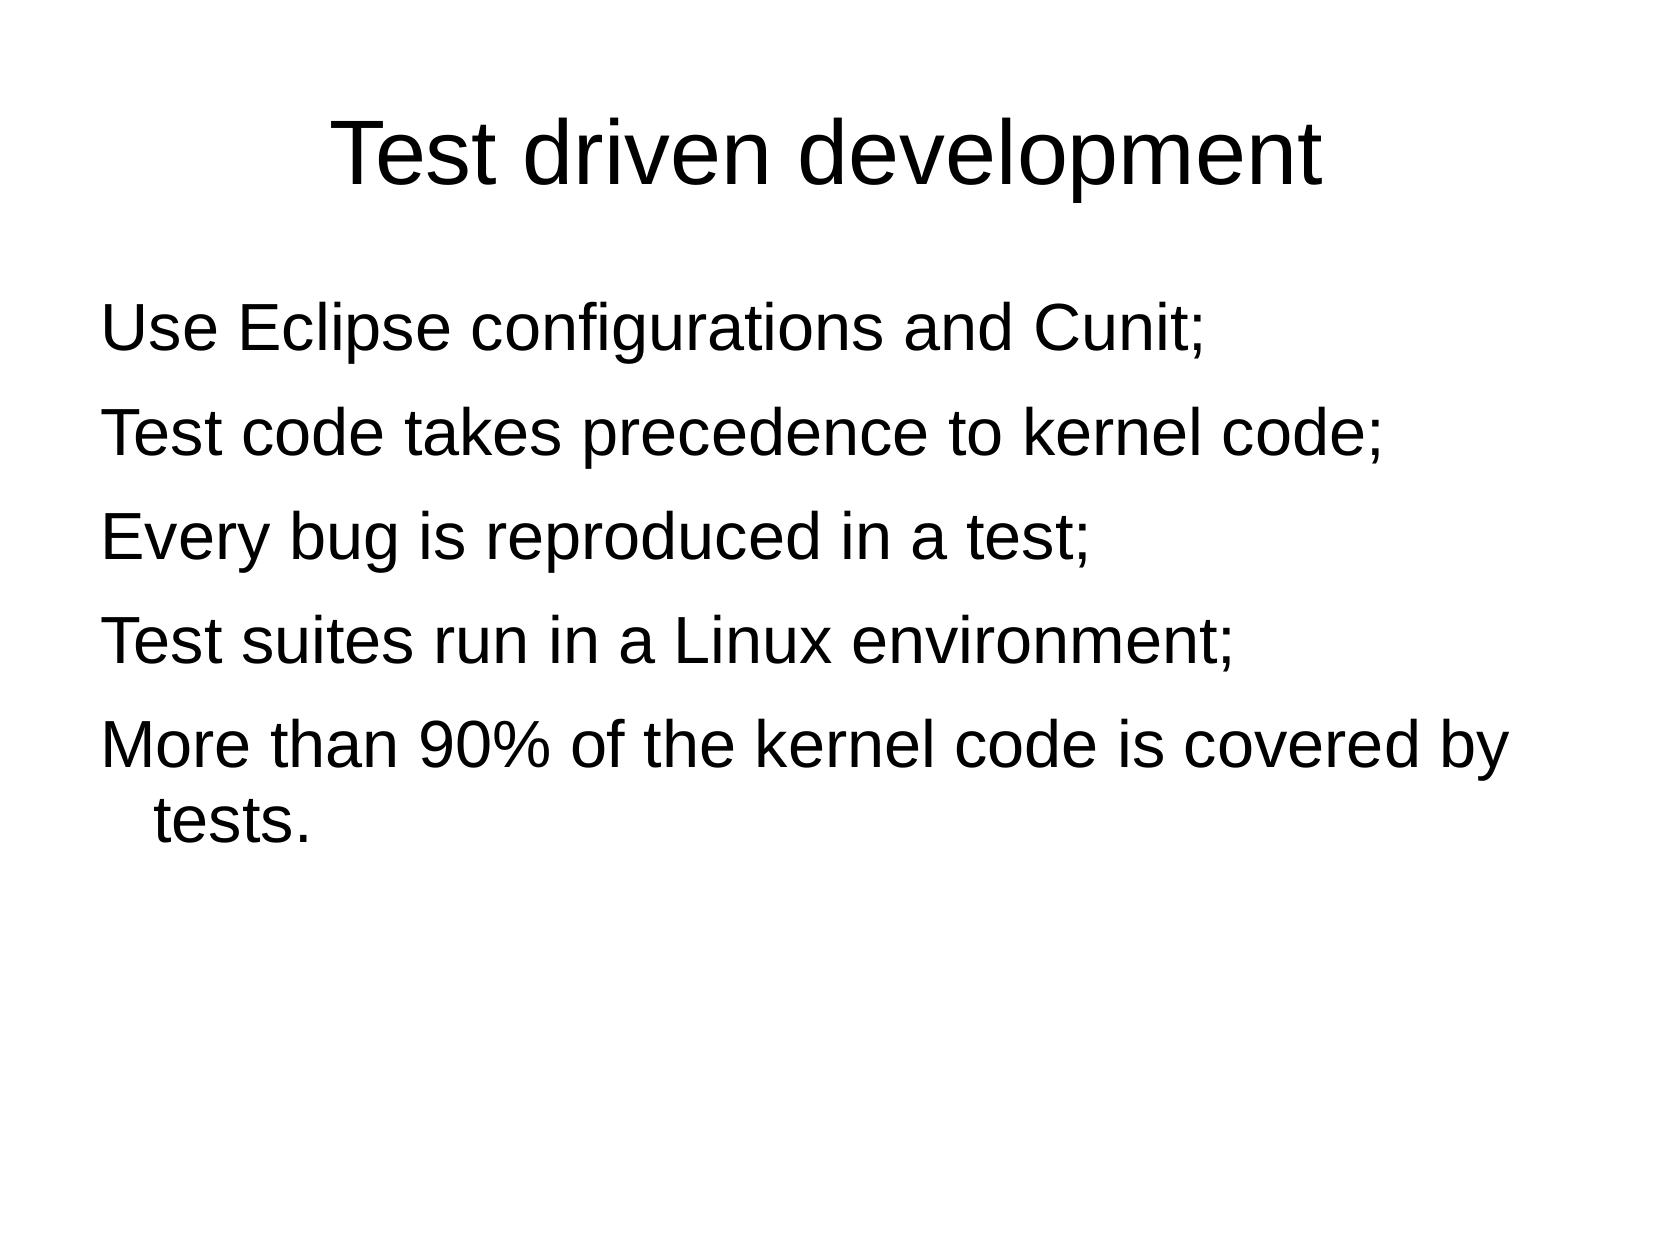

# Test driven development
Use Eclipse configurations and Cunit;
Test code takes precedence to kernel code;
Every bug is reproduced in a test;
Test suites run in a Linux environment;
More than 90% of the kernel code is covered by tests.